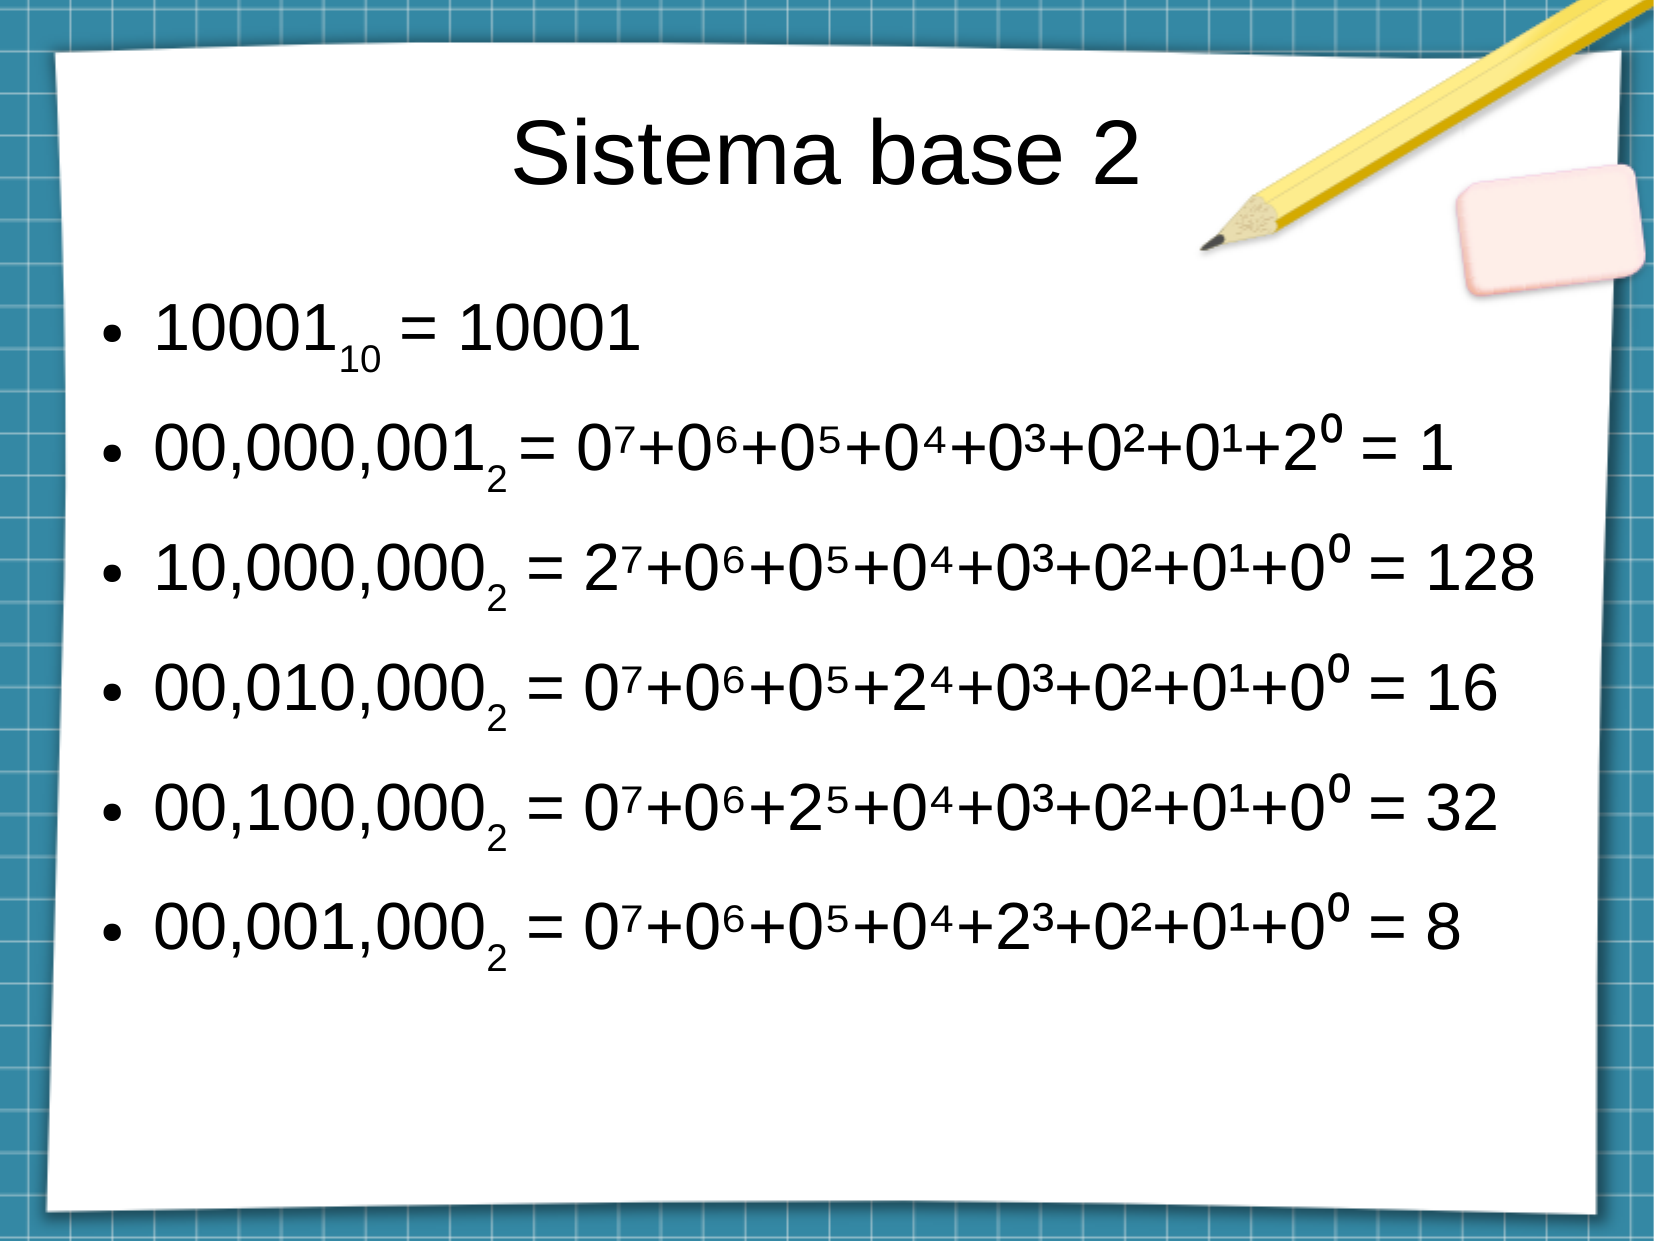

# Sistema base 2
1000110 = 10001
00,000,0012 = 0⁷+0⁶+0⁵+0⁴+0³+0²+0¹+2⁰ = 1
10,000,0002 = 2⁷+0⁶+0⁵+0⁴+0³+0²+0¹+0⁰ = 128
00,010,0002 = 0⁷+0⁶+0⁵+2⁴+0³+0²+0¹+0⁰ = 16
00,100,0002 = 0⁷+0⁶+2⁵+0⁴+0³+0²+0¹+0⁰ = 32
00,001,0002 = 0⁷+0⁶+0⁵+0⁴+2³+0²+0¹+0⁰ = 8